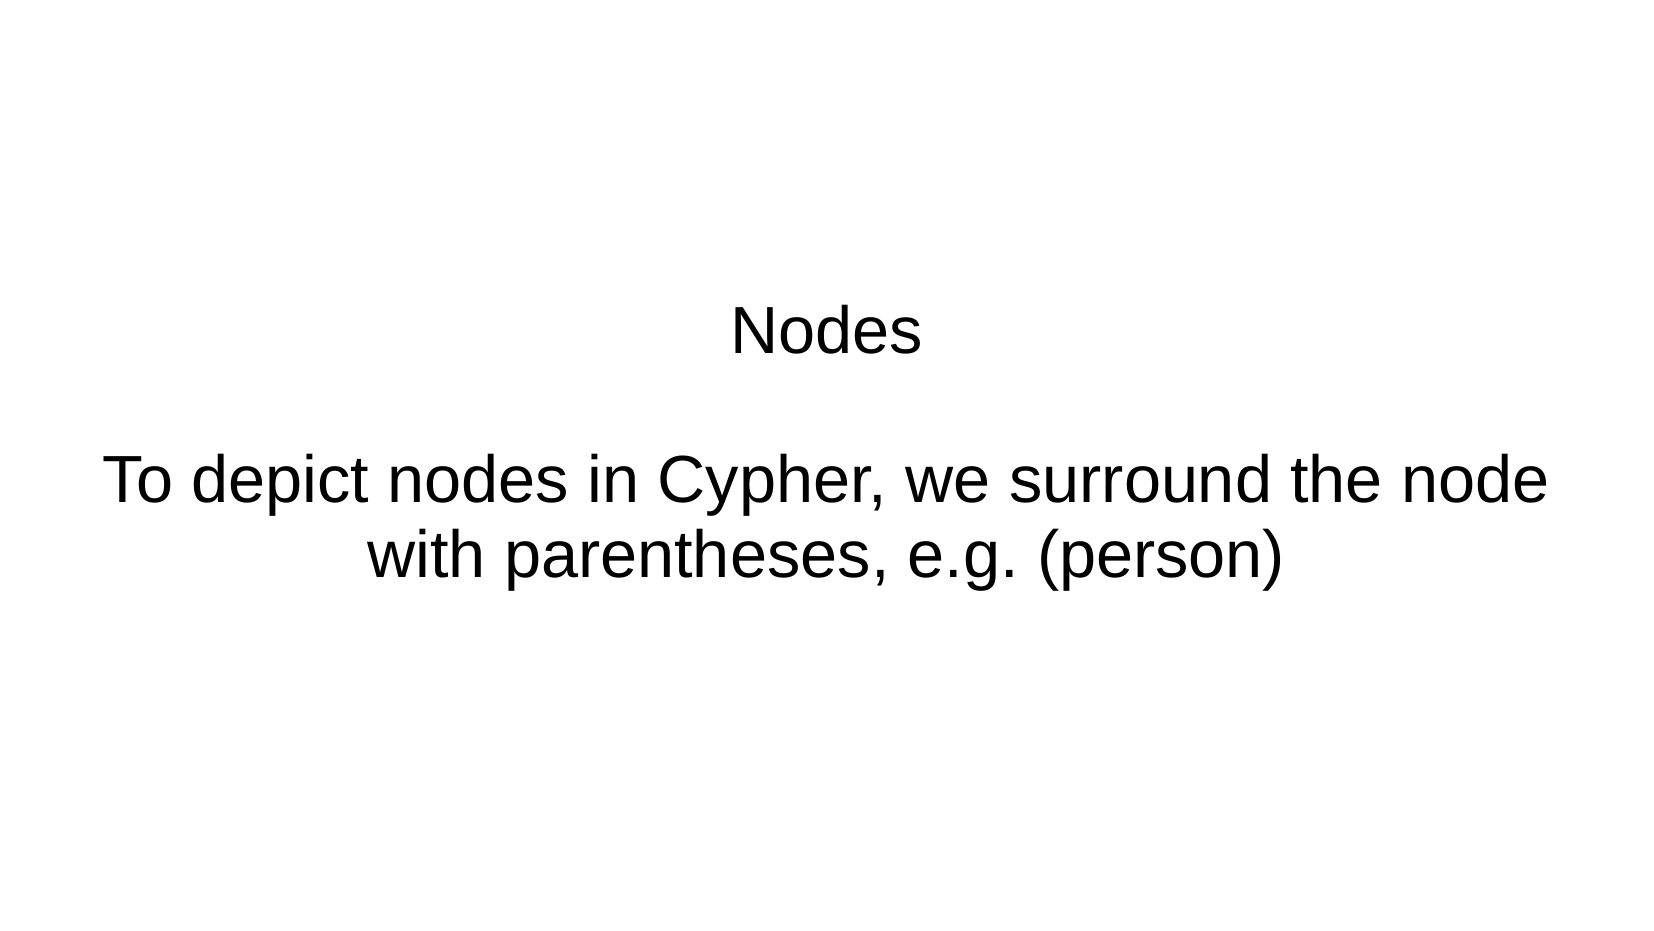

# Nodes
To depict nodes in Cypher, we surround the node with parentheses, e.g. (person)